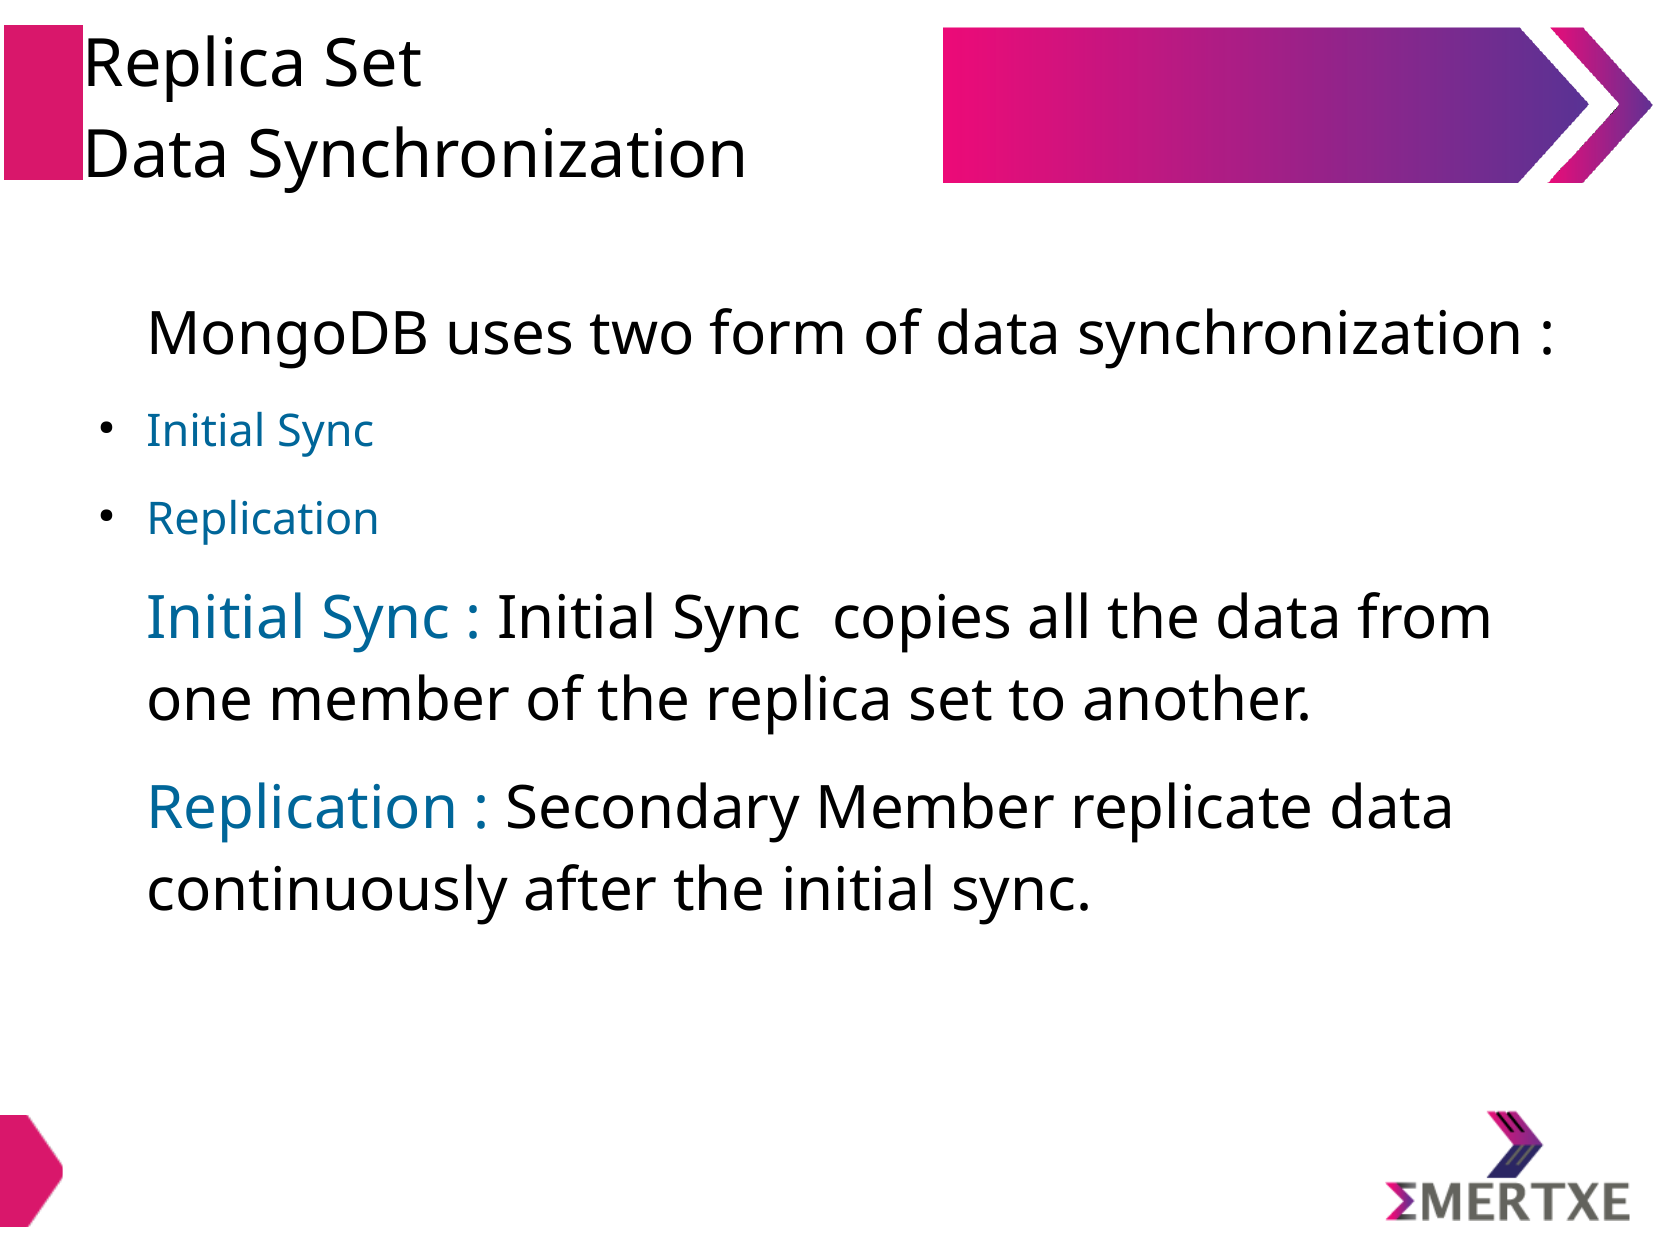

# Replica Set Data Synchronization
MongoDB uses two form of data synchronization :
Initial Sync
Replication
Initial Sync : Initial Sync copies all the data from one member of the replica set to another.
Replication : Secondary Member replicate data continuously after the initial sync.